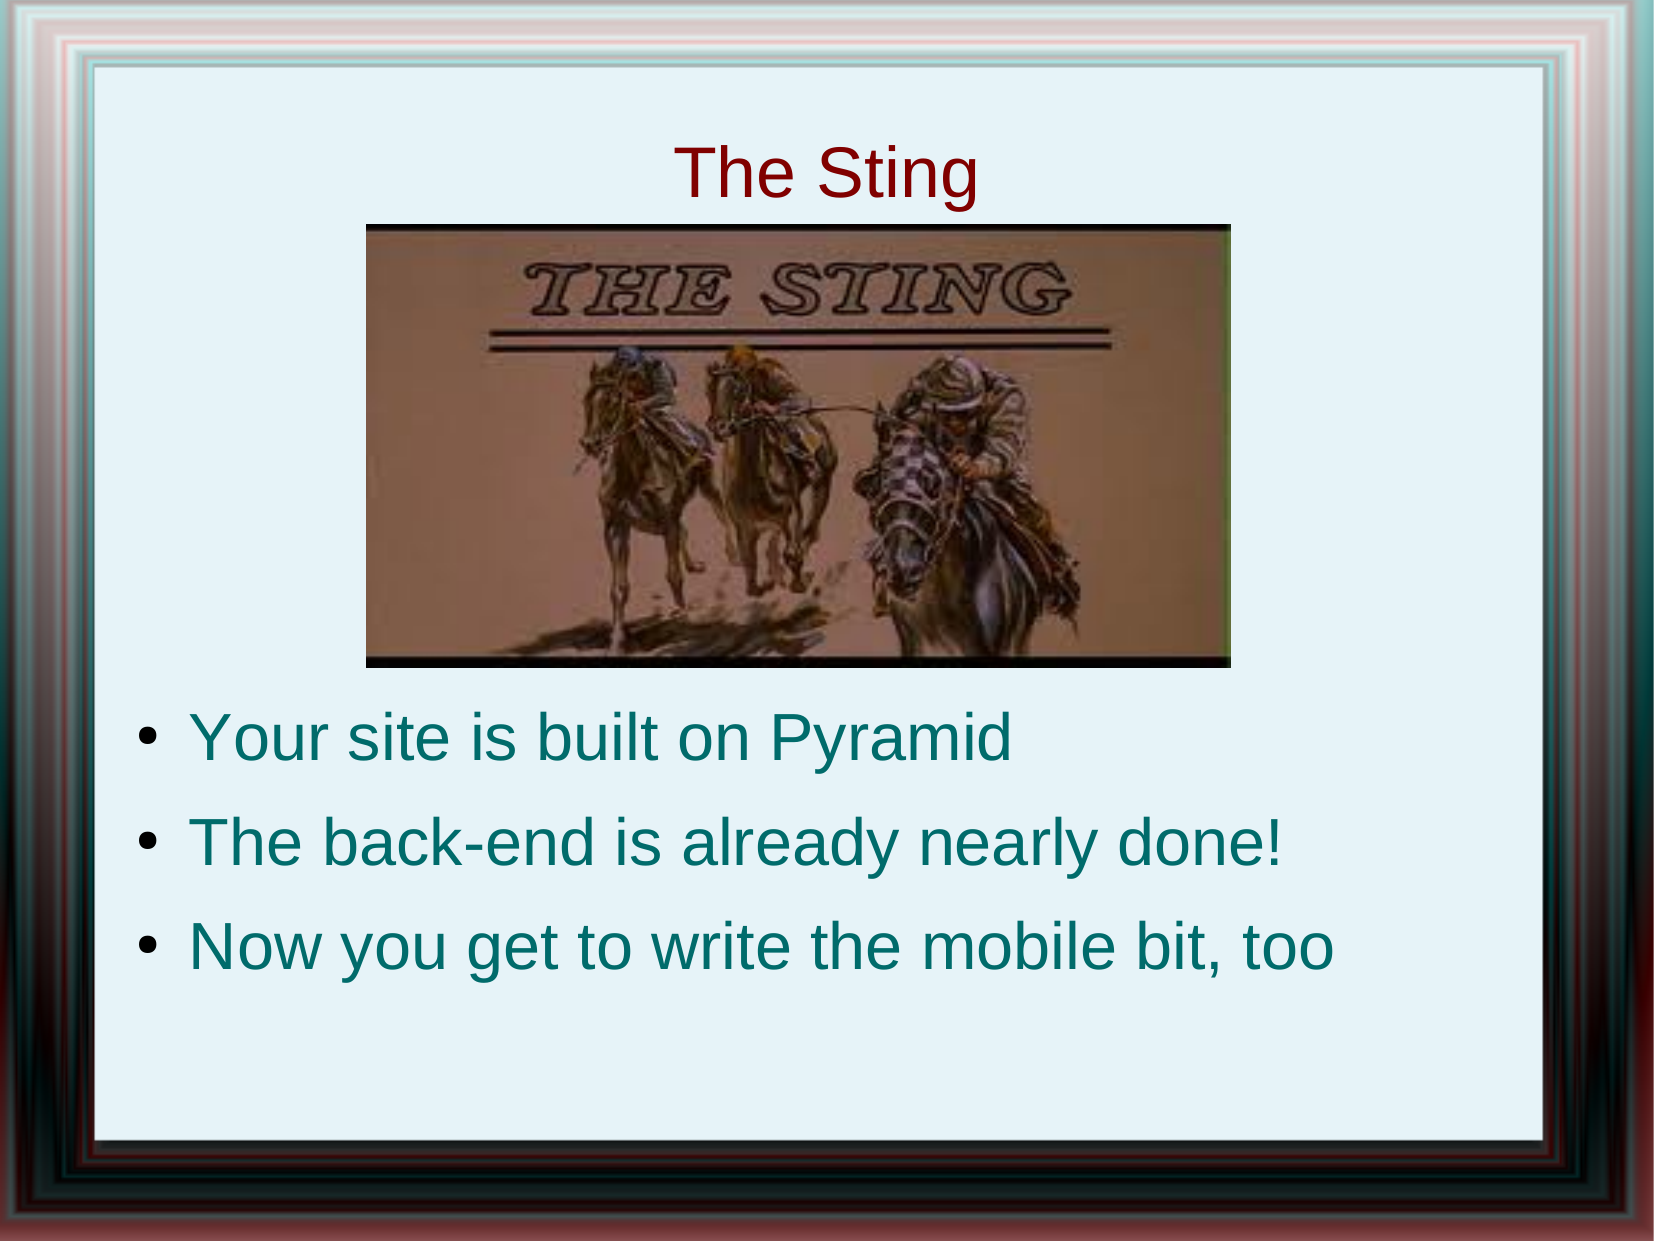

# The Sting
Your site is built on Pyramid
The back-end is already nearly done!
Now you get to write the mobile bit, too